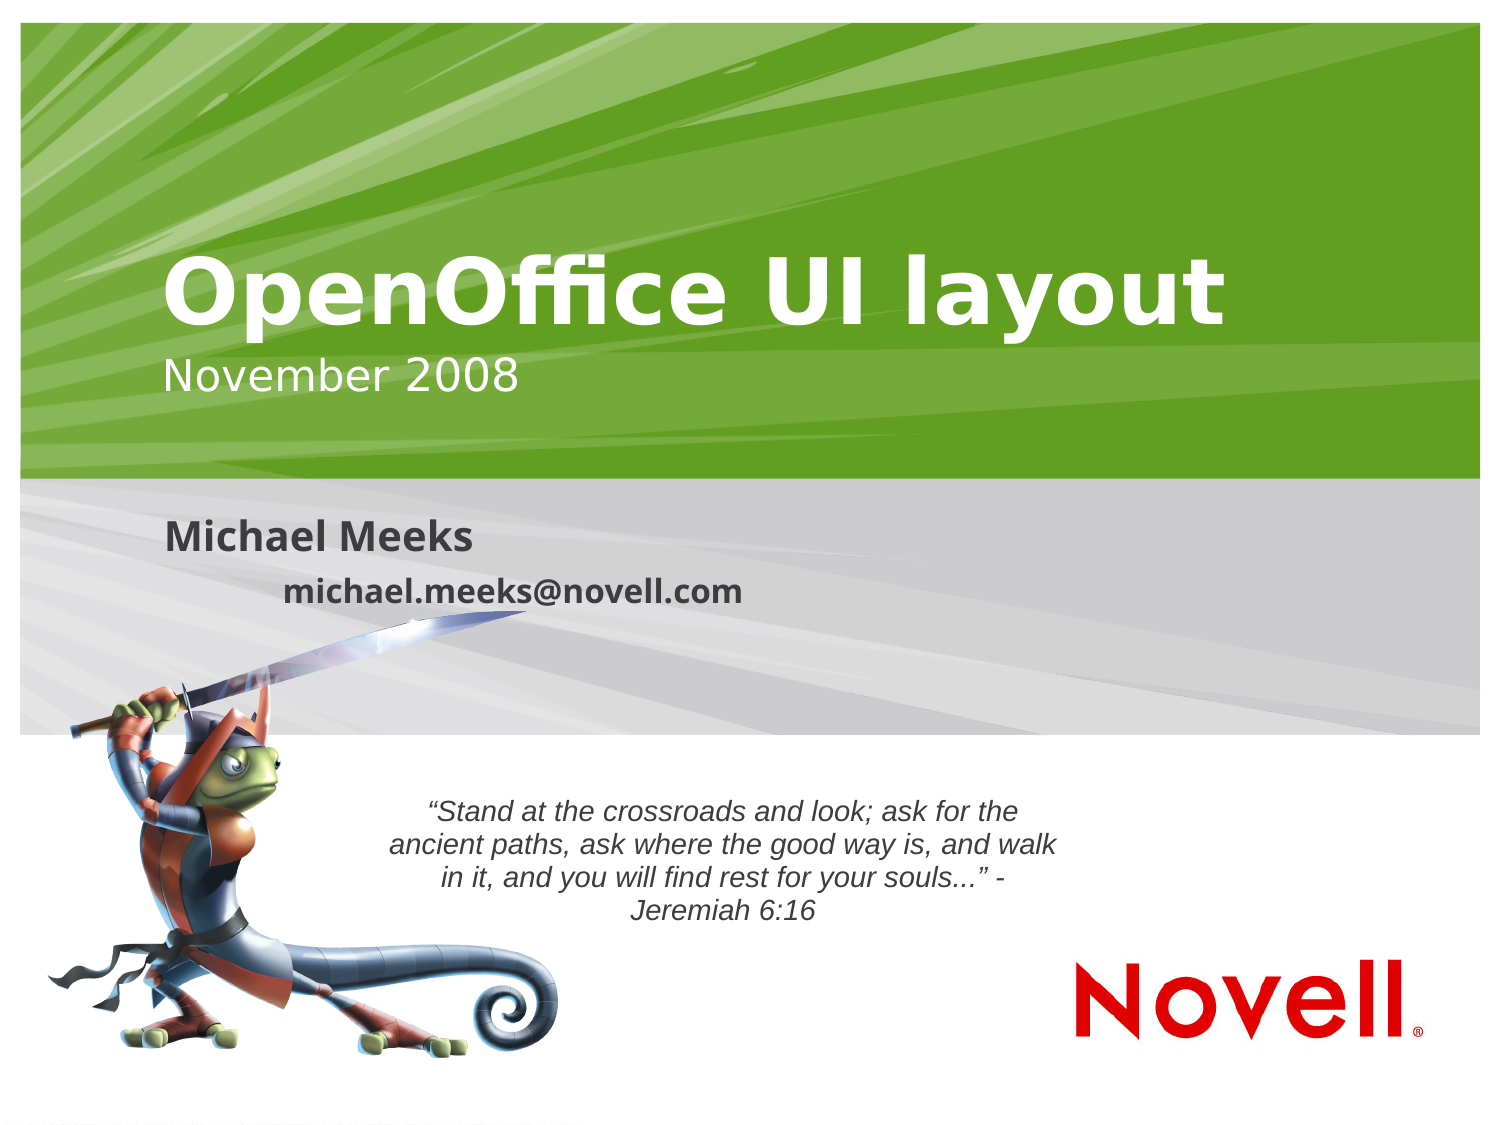

# OpenOffice UI layout November 2008
Michael Meeks
michael.meeks@novell.com
“Stand at the crossroads and look; ask for the ancient paths, ask where the good way is, and walk in it, and you will find rest for your souls...” - Jeremiah 6:16